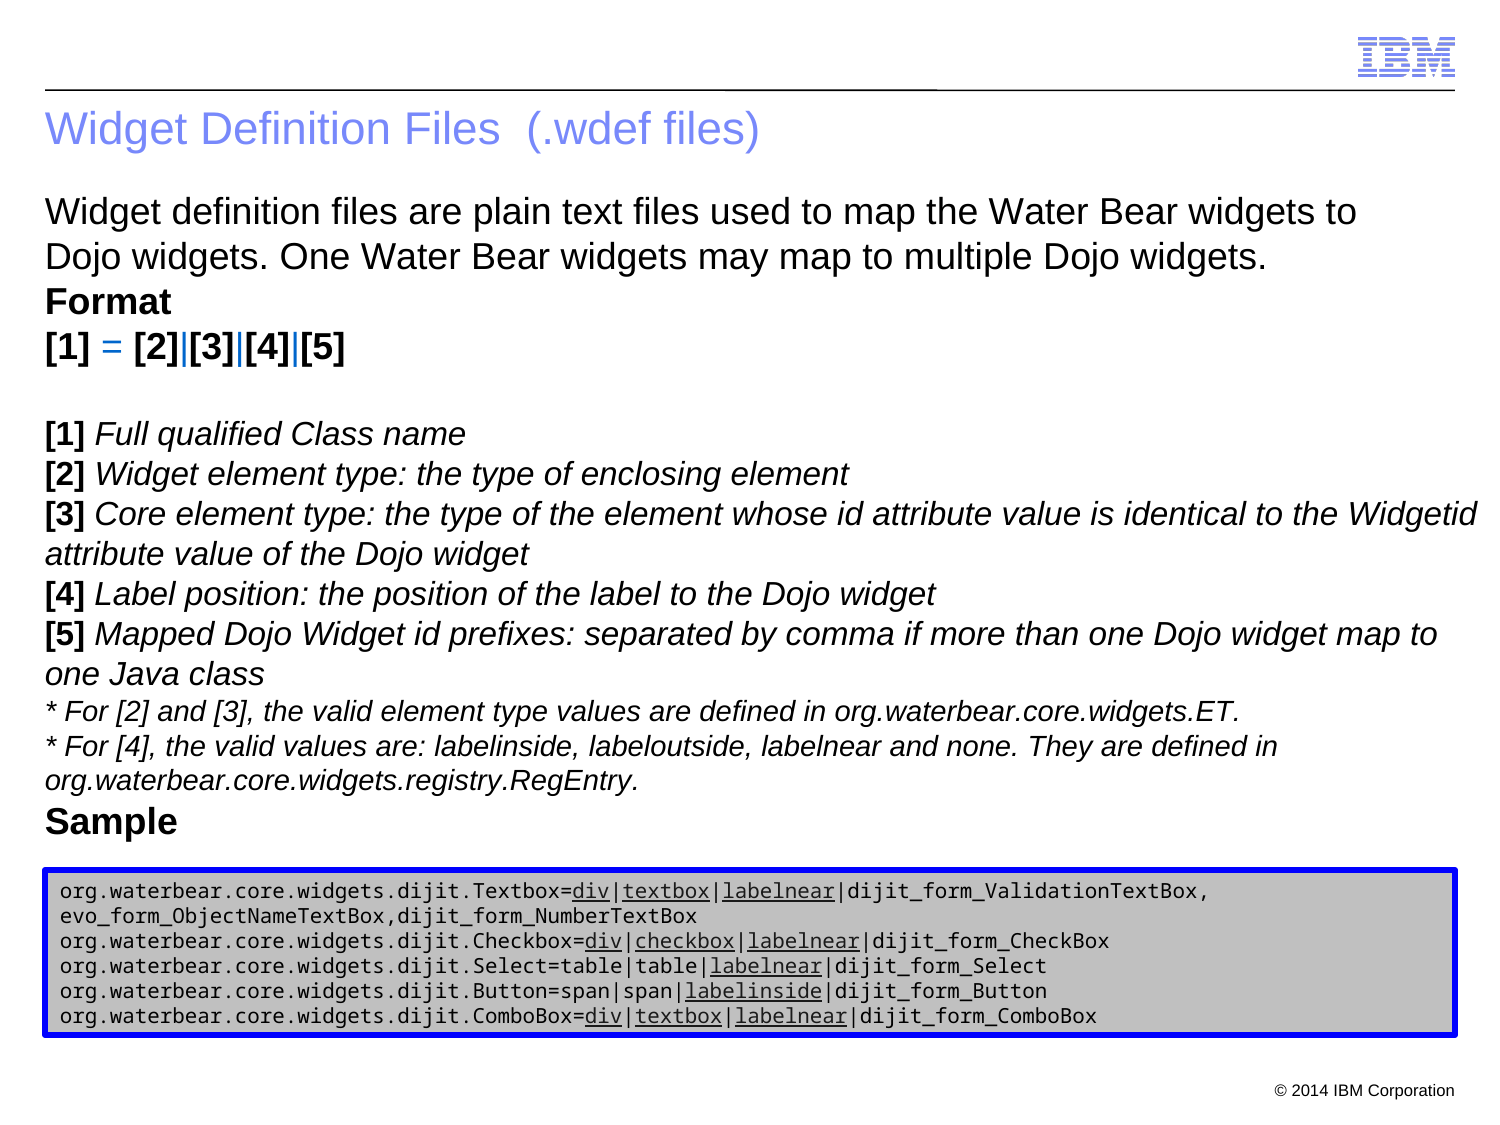

# Widget Definition Files (.wdef files)
Widget definition files are plain text files used to map the Water Bear widgets to
Dojo widgets. One Water Bear widgets may map to multiple Dojo widgets.
Format
[1] = [2]|[3]|[4]|[5]
[1] Full qualified Class name
[2] Widget element type: the type of enclosing element
[3] Core element type: the type of the element whose id attribute value is identical to the Widgetid
attribute value of the Dojo widget
[4] Label position: the position of the label to the Dojo widget
[5] Mapped Dojo Widget id prefixes: separated by comma if more than one Dojo widget map to
one Java class
* For [2] and [3], the valid element type values are defined in org.waterbear.core.widgets.ET.
* For [4], the valid values are: labelinside, labeloutside, labelnear and none. They are defined in
org.waterbear.core.widgets.registry.RegEntry.
Sample
org.waterbear.core.widgets.dijit.Textbox=div|textbox|labelnear|dijit_form_ValidationTextBox,
evo_form_ObjectNameTextBox,dijit_form_NumberTextBox
org.waterbear.core.widgets.dijit.Checkbox=div|checkbox|labelnear|dijit_form_CheckBox
org.waterbear.core.widgets.dijit.Select=table|table|labelnear|dijit_form_Select
org.waterbear.core.widgets.dijit.Button=span|span|labelinside|dijit_form_Button
org.waterbear.core.widgets.dijit.ComboBox=div|textbox|labelnear|dijit_form_ComboBox